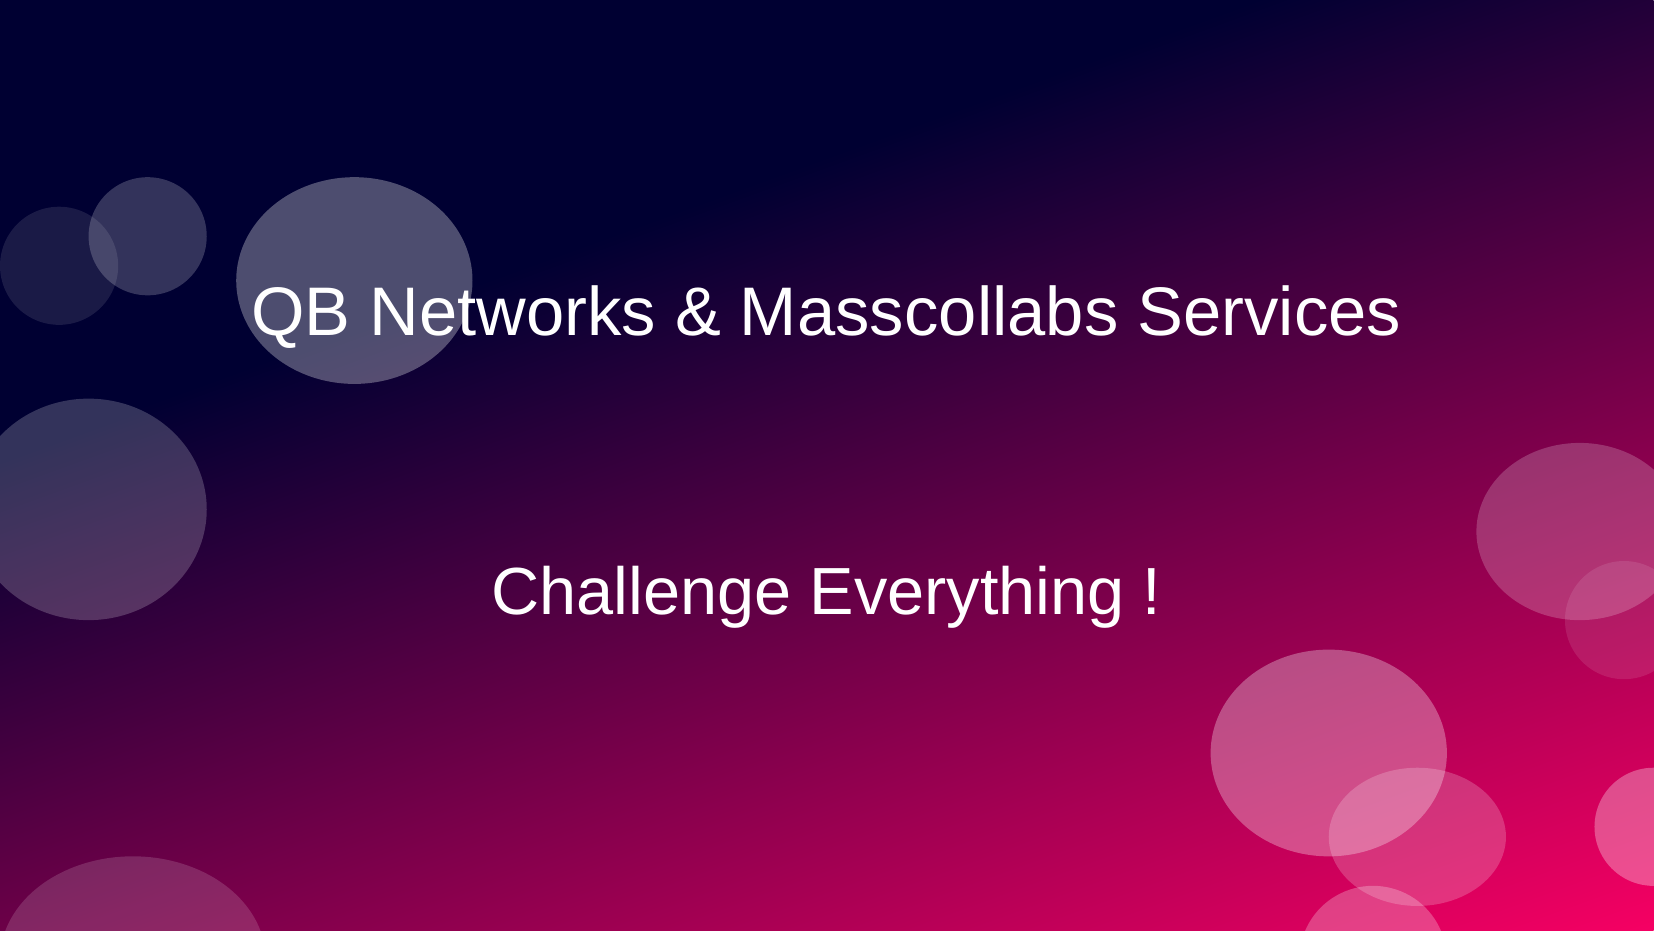

QB Networks & Masscollabs Services
# Challenge Everything !